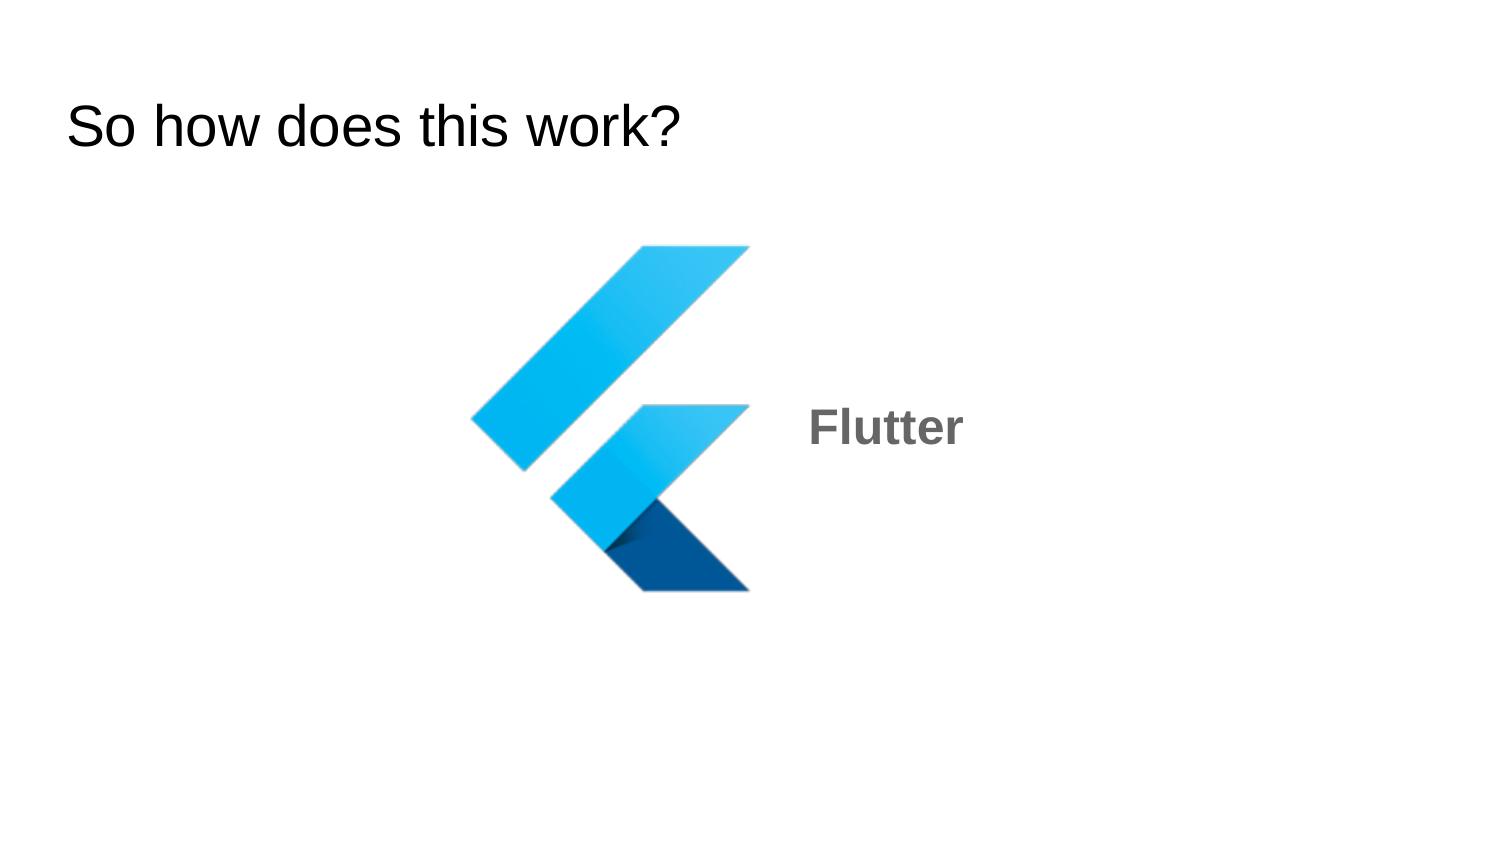

# So how does this work?
Flutter